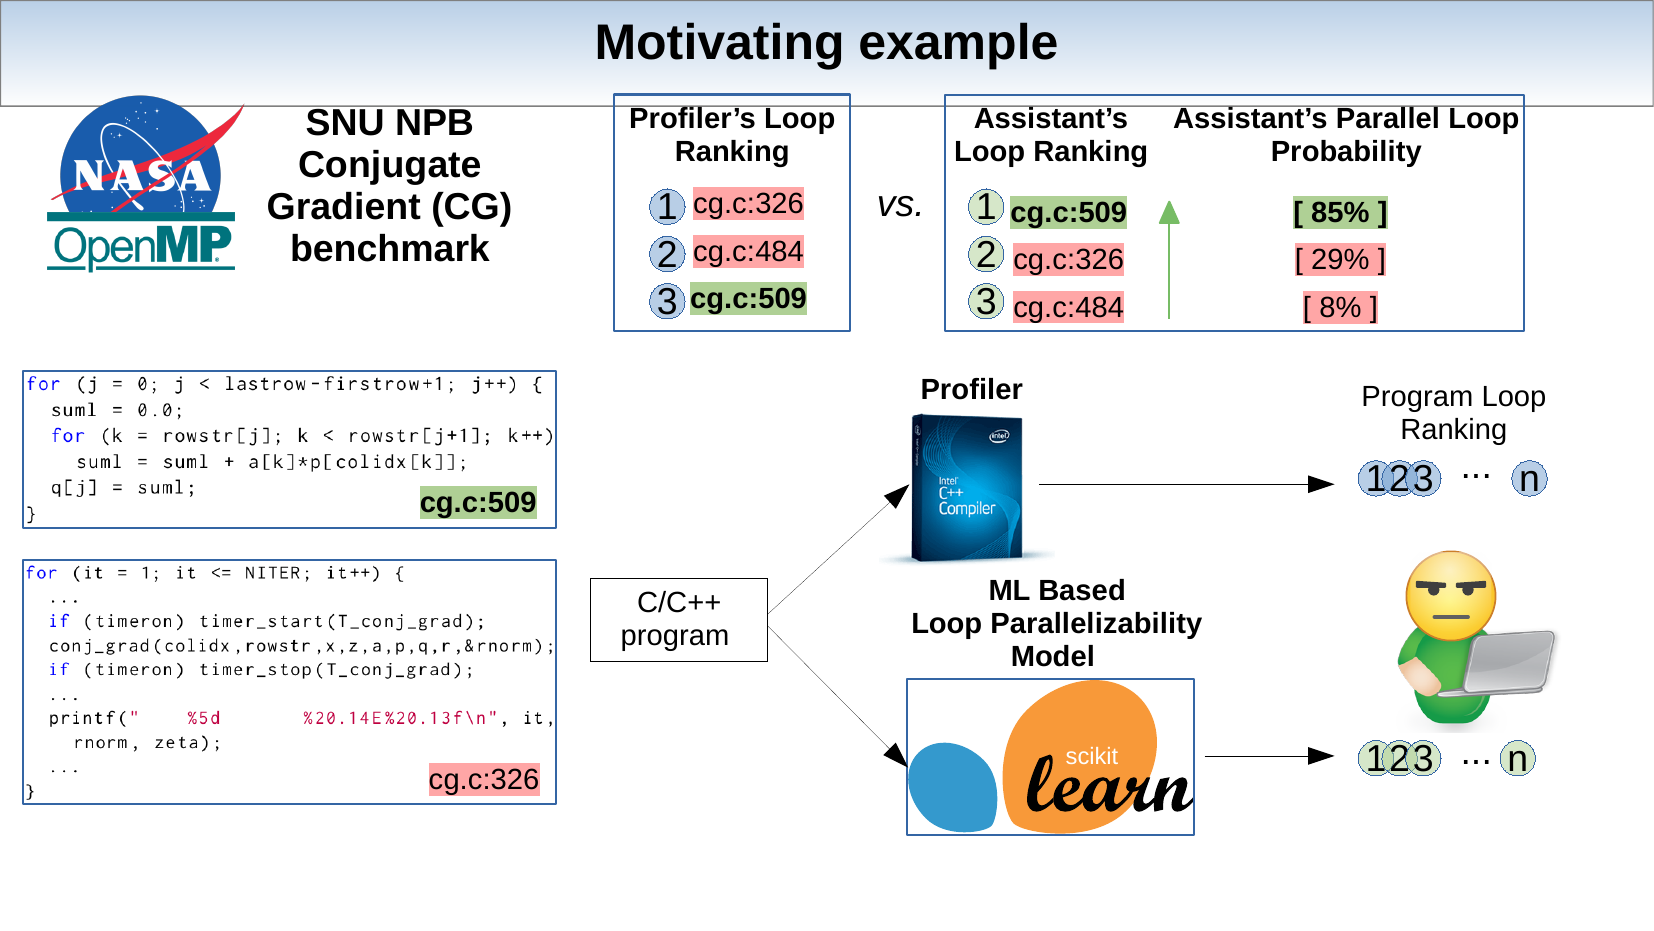

Motivating example
SNU NPB
Conjugate Gradient (CG)
benchmark
Profiler’s Loop Ranking
Assistant’s Loop Ranking
Assistant’s Parallel Loop
Probability
vs.
cg.c:326
[ 85% ]
1
1
cg.c:509
cg.c:484
cg.c:326
[ 29% ]
2
2
cg.c:509
cg.c:484
3
3
[ 8% ]
Profiler
Program Loop Ranking
...
1
2
3
n
cg.c:509
ML Based
Loop Parallelizability Model
C/C++
program
...
1
2
3
n
cg.c:326